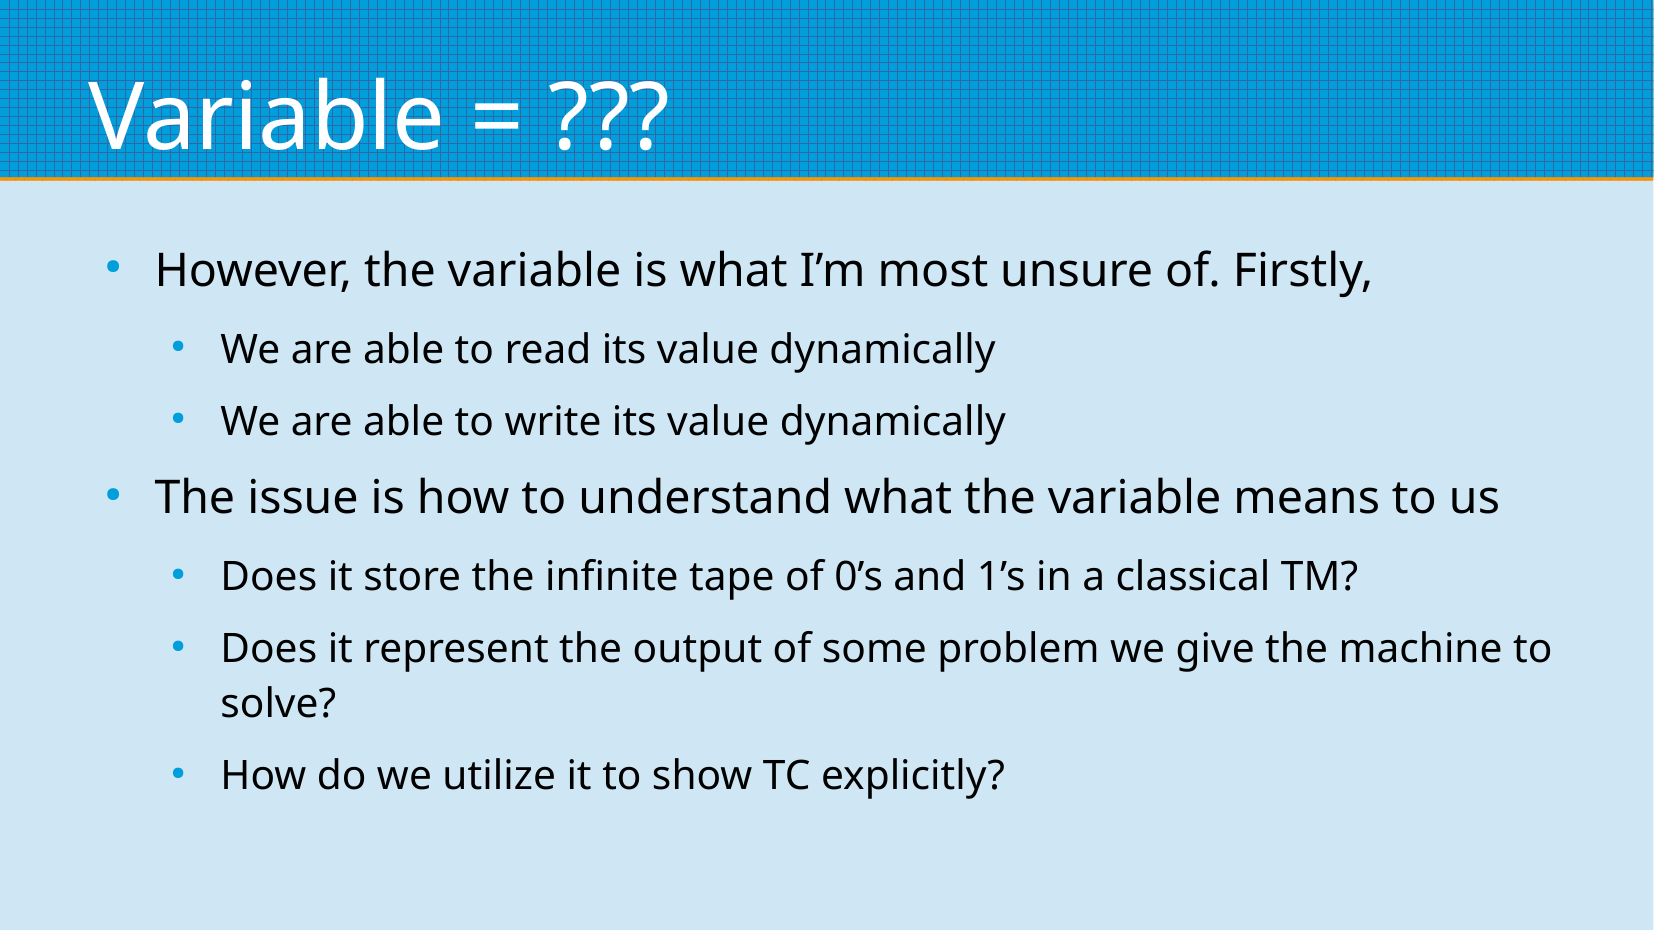

# Variable = ???
However, the variable is what I’m most unsure of. Firstly,
We are able to read its value dynamically
We are able to write its value dynamically
The issue is how to understand what the variable means to us
Does it store the infinite tape of 0’s and 1’s in a classical TM?
Does it represent the output of some problem we give the machine to solve?
How do we utilize it to show TC explicitly?